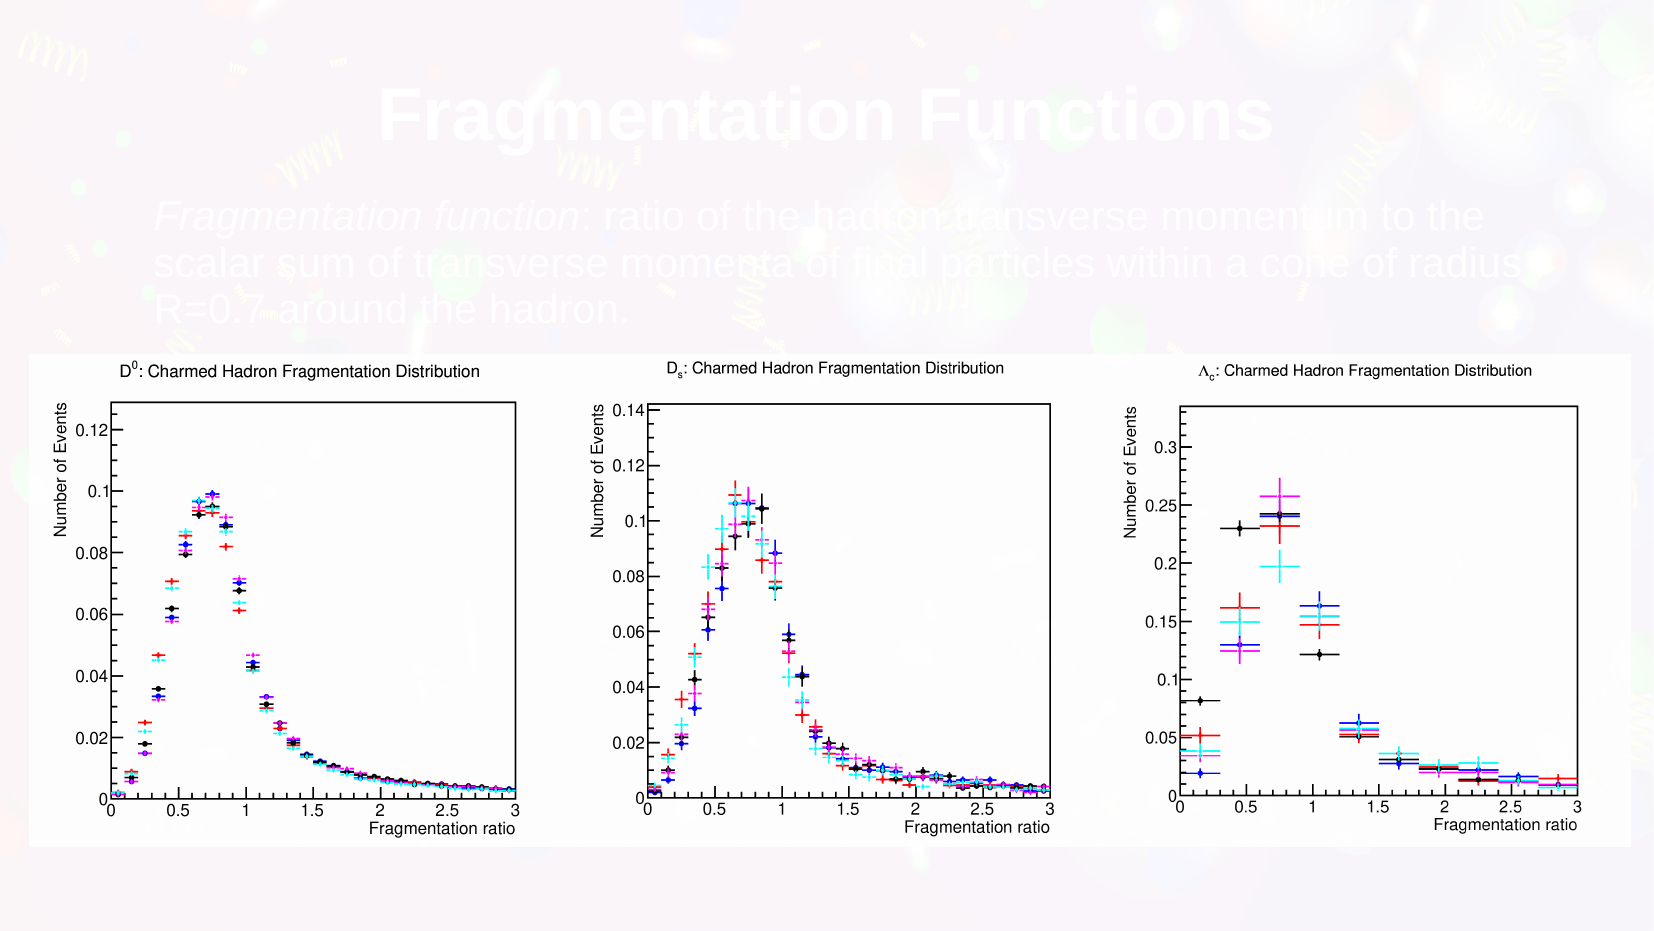

# Fragmentation Functions
Fragmentation function: ratio of the hadron transverse momentum to the scalar sum of transverse momenta of final particles within a cone of radius R=0.7 around the hadron.